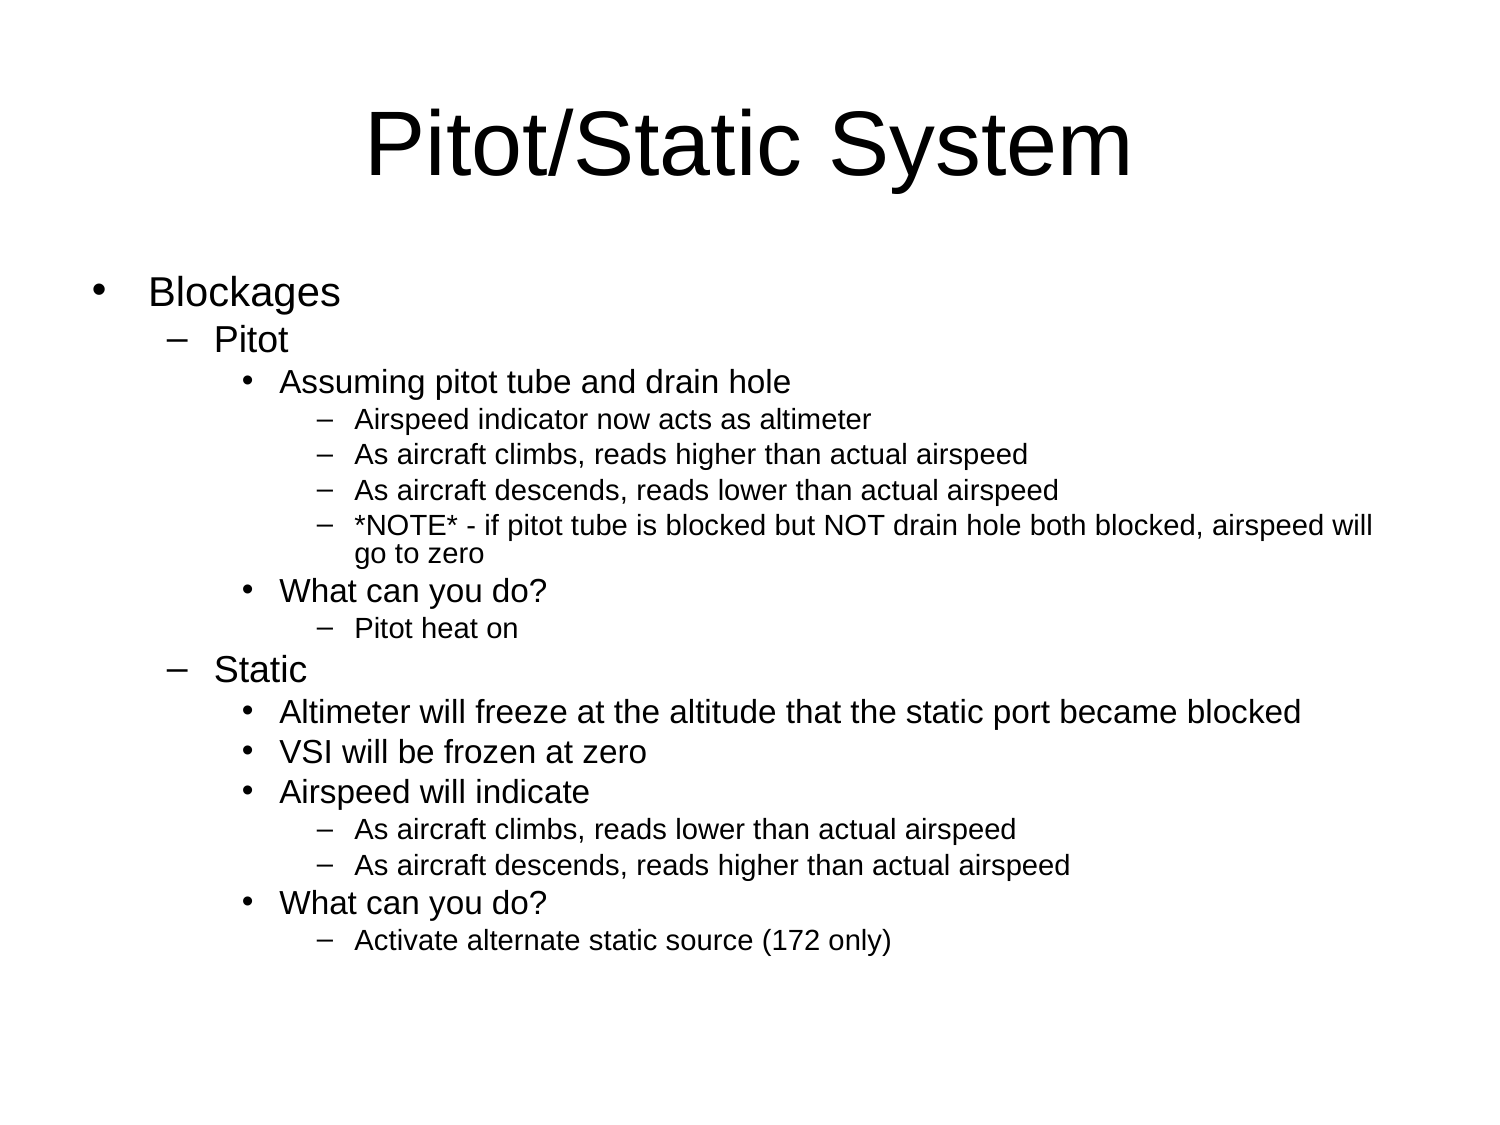

# Pitot/Static System
Blockages
Pitot
Assuming pitot tube and drain hole
Airspeed indicator now acts as altimeter
As aircraft climbs, reads higher than actual airspeed
As aircraft descends, reads lower than actual airspeed
*NOTE* - if pitot tube is blocked but NOT drain hole both blocked, airspeed will go to zero
What can you do?
Pitot heat on
Static
Altimeter will freeze at the altitude that the static port became blocked
VSI will be frozen at zero
Airspeed will indicate
As aircraft climbs, reads lower than actual airspeed
As aircraft descends, reads higher than actual airspeed
What can you do?
Activate alternate static source (172 only)